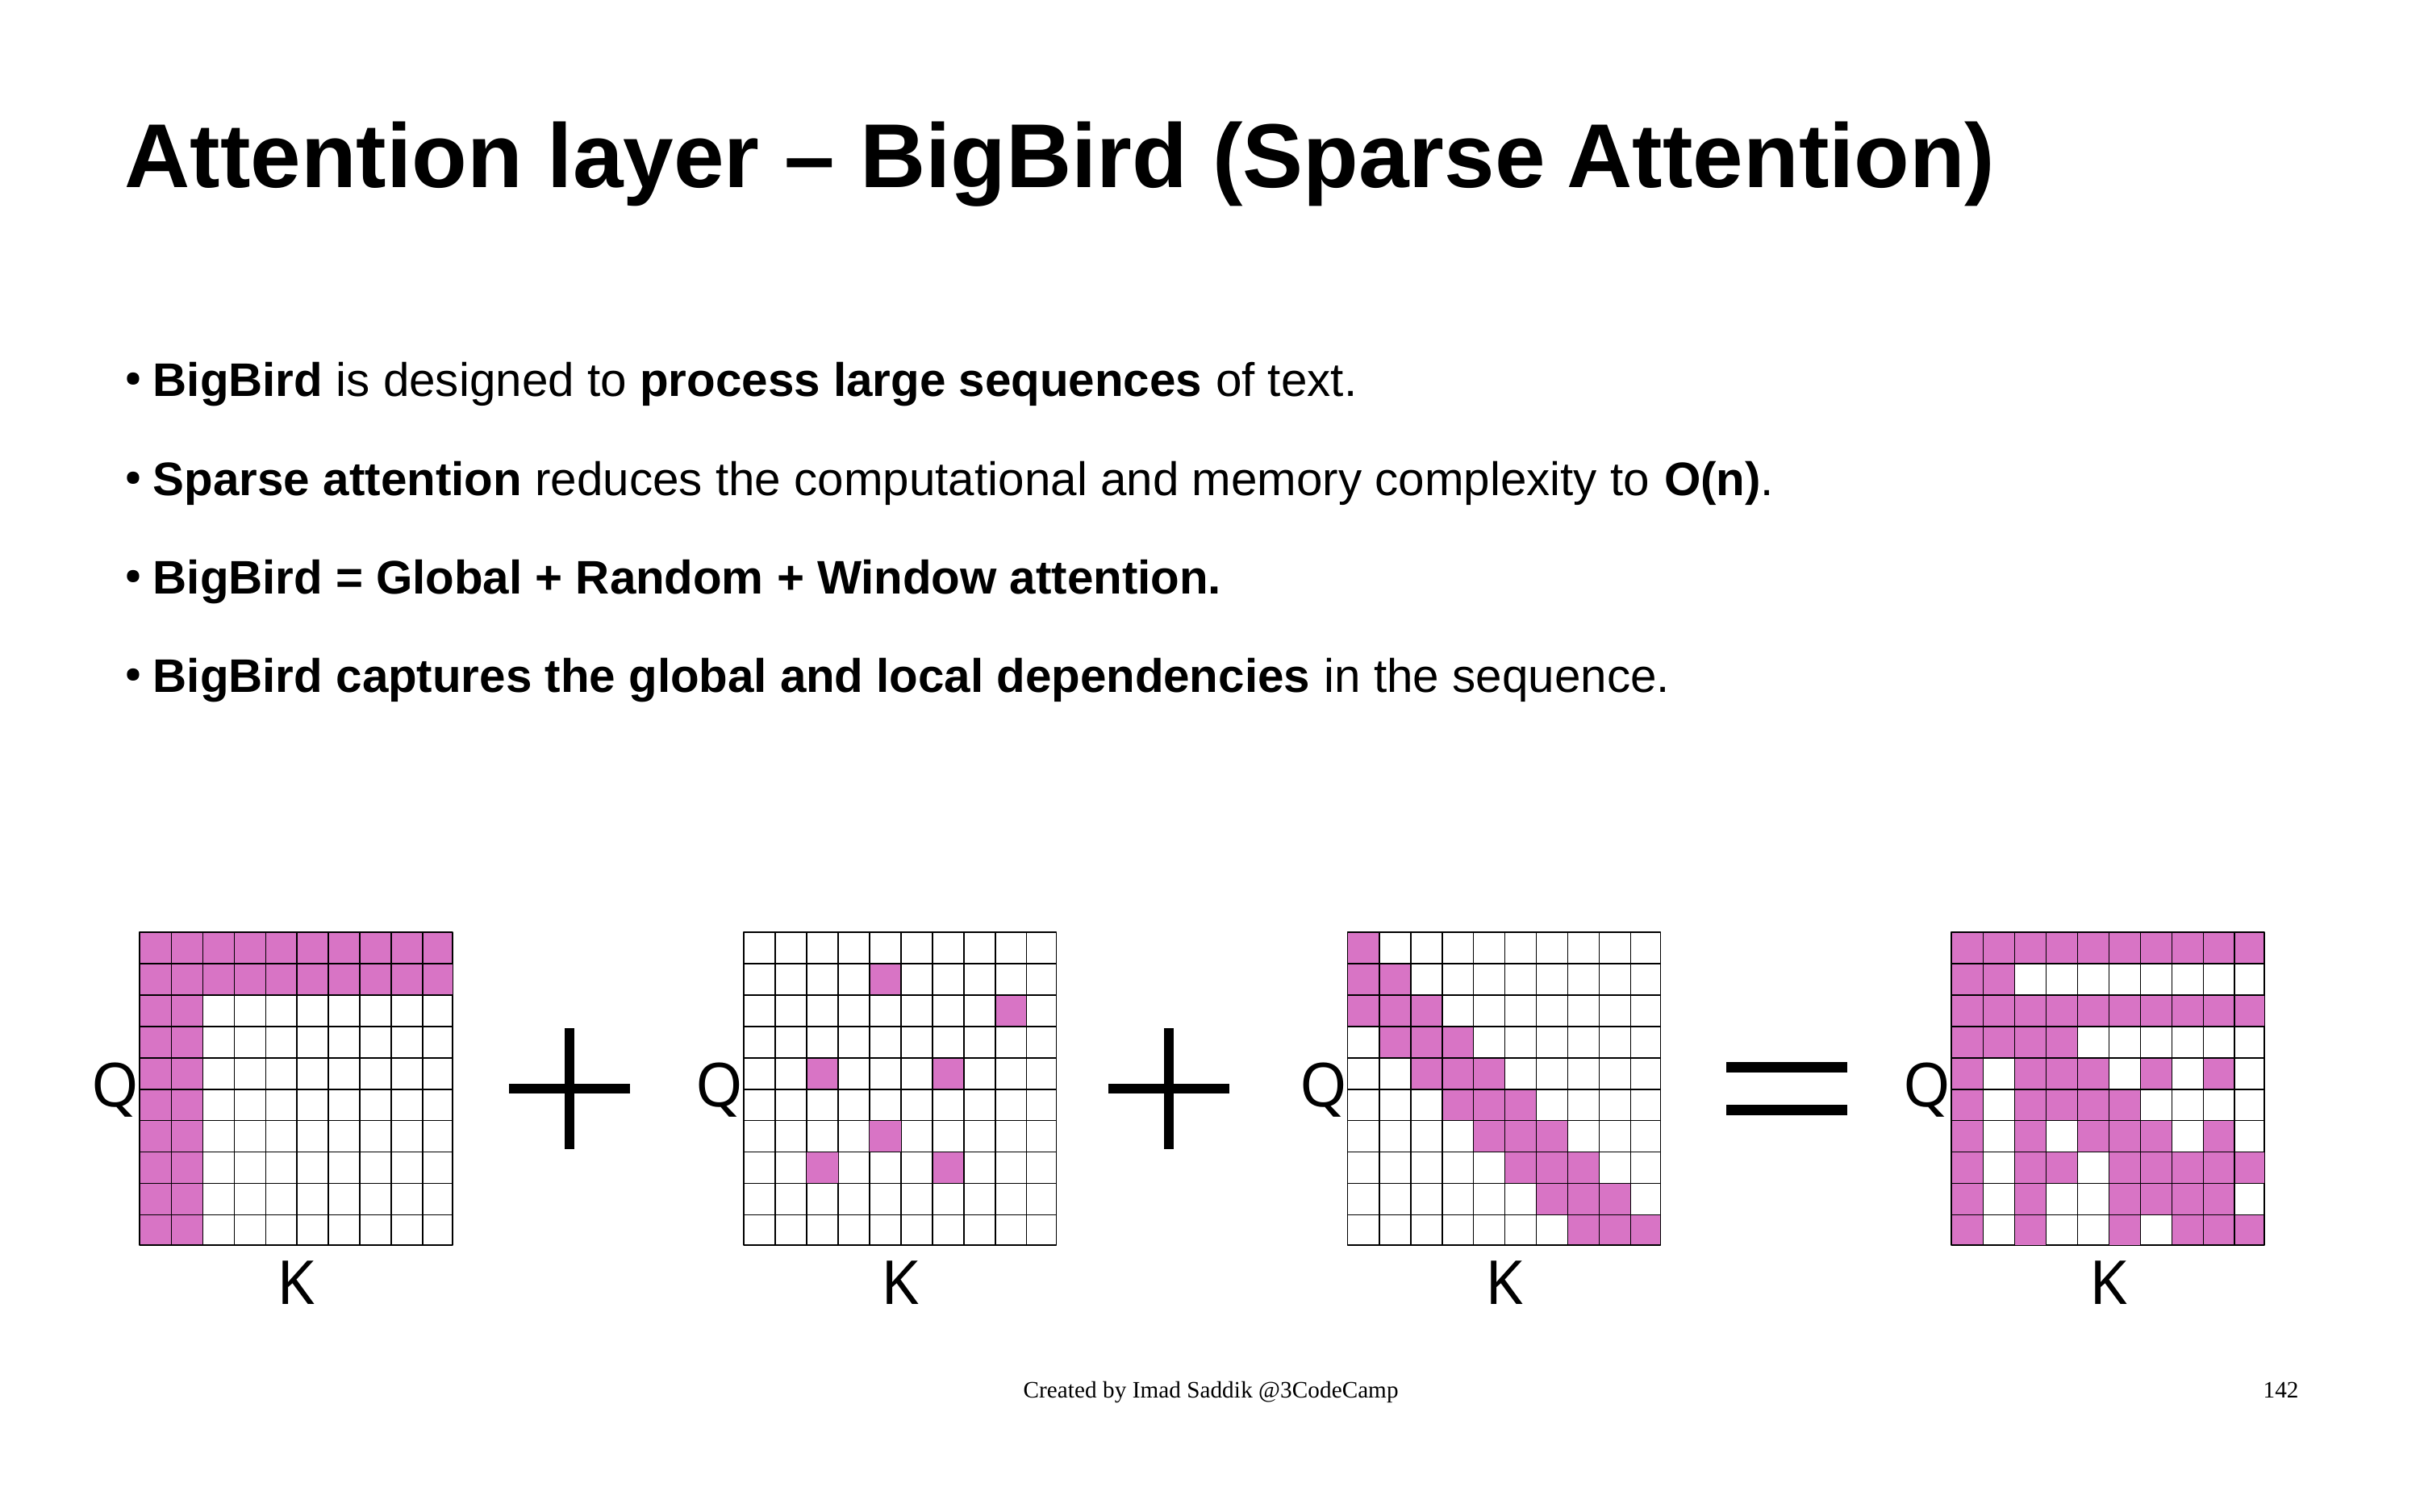

Attention layer – BigBird (Sparse Attention)
BigBird is designed to process large sequences of text.
Sparse attention reduces the computational and memory complexity to O(n).
BigBird = Global + Random + Window attention.
BigBird captures the global and local dependencies in the sequence.
Created by Imad Saddik @3CodeCamp
142